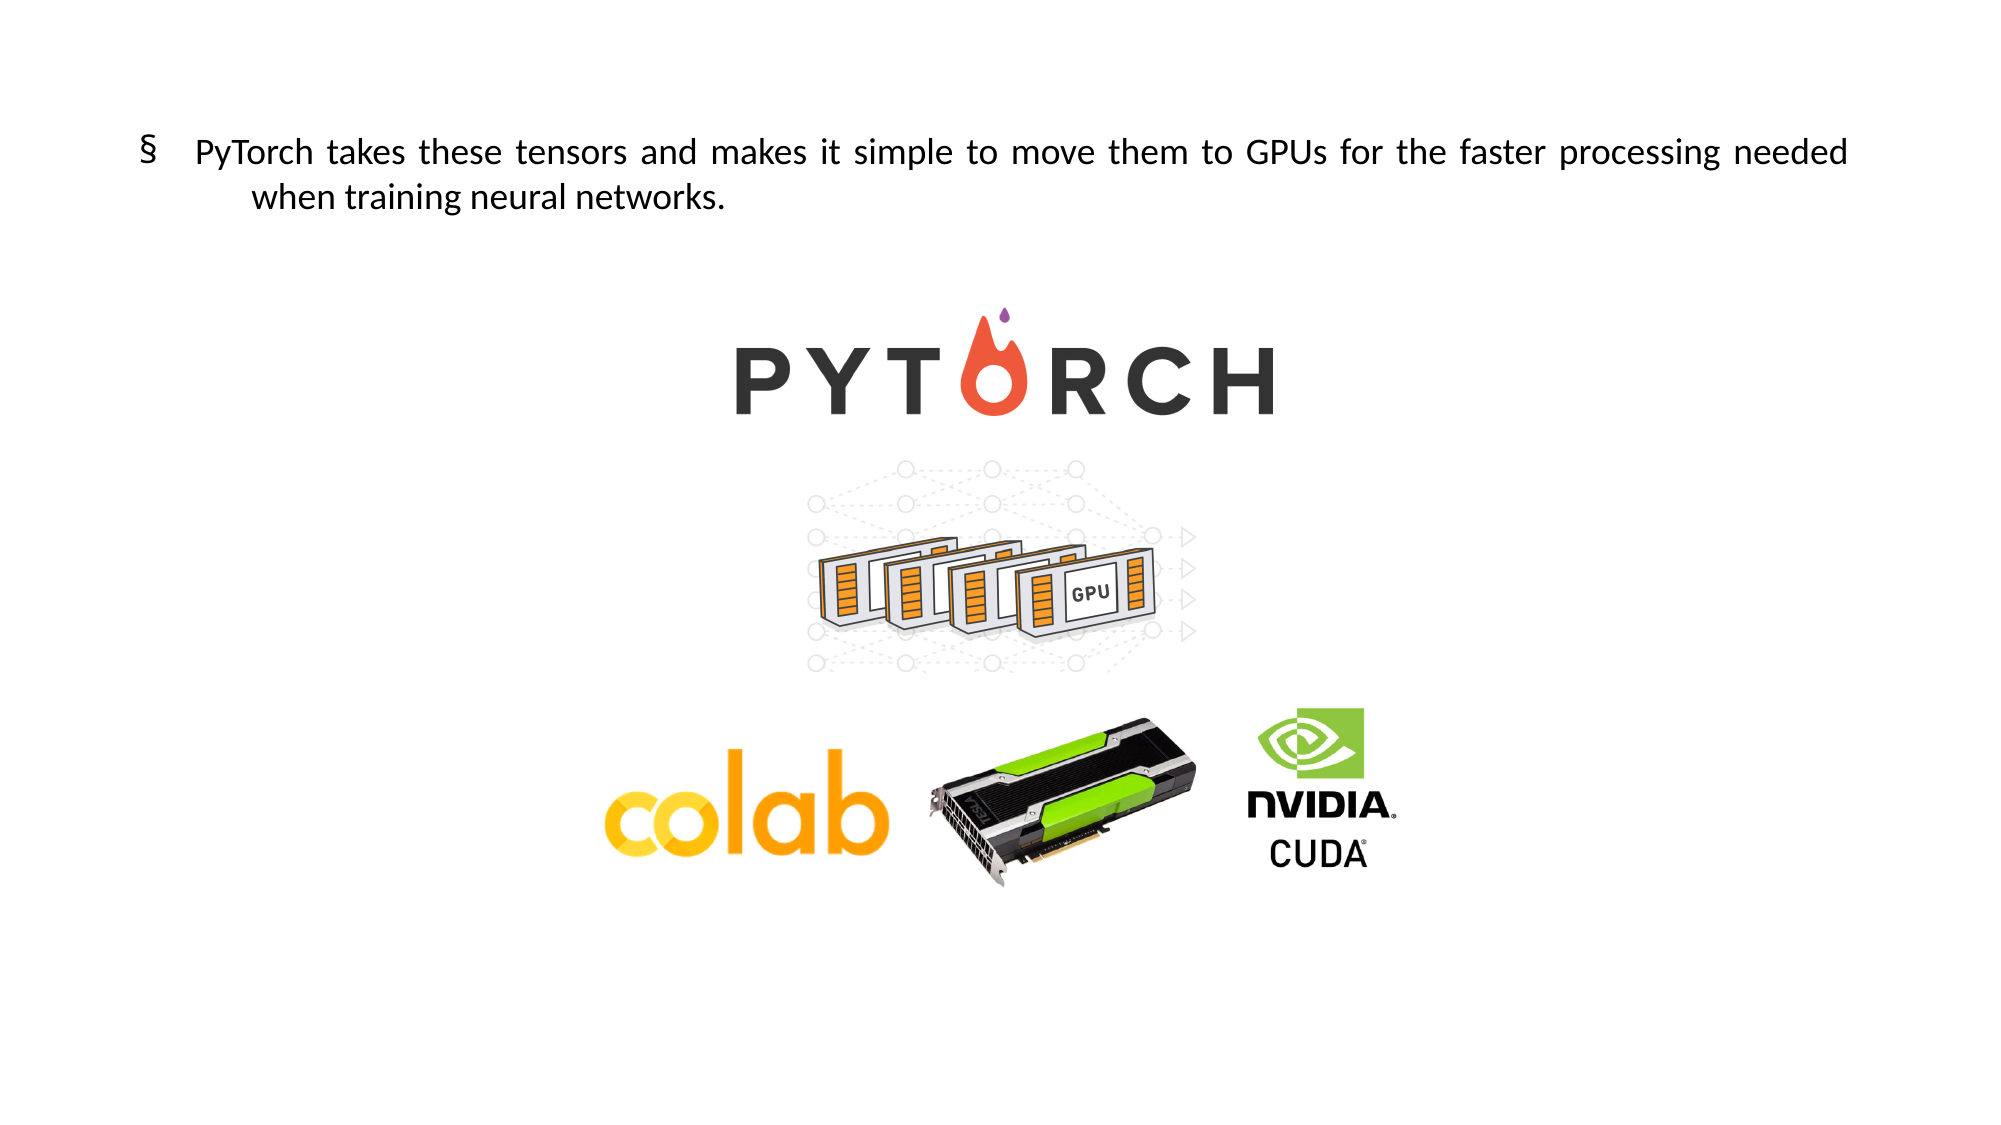

PyTorch takes these tensors and makes it simple to move them to GPUs for the faster processing needed when training neural networks.